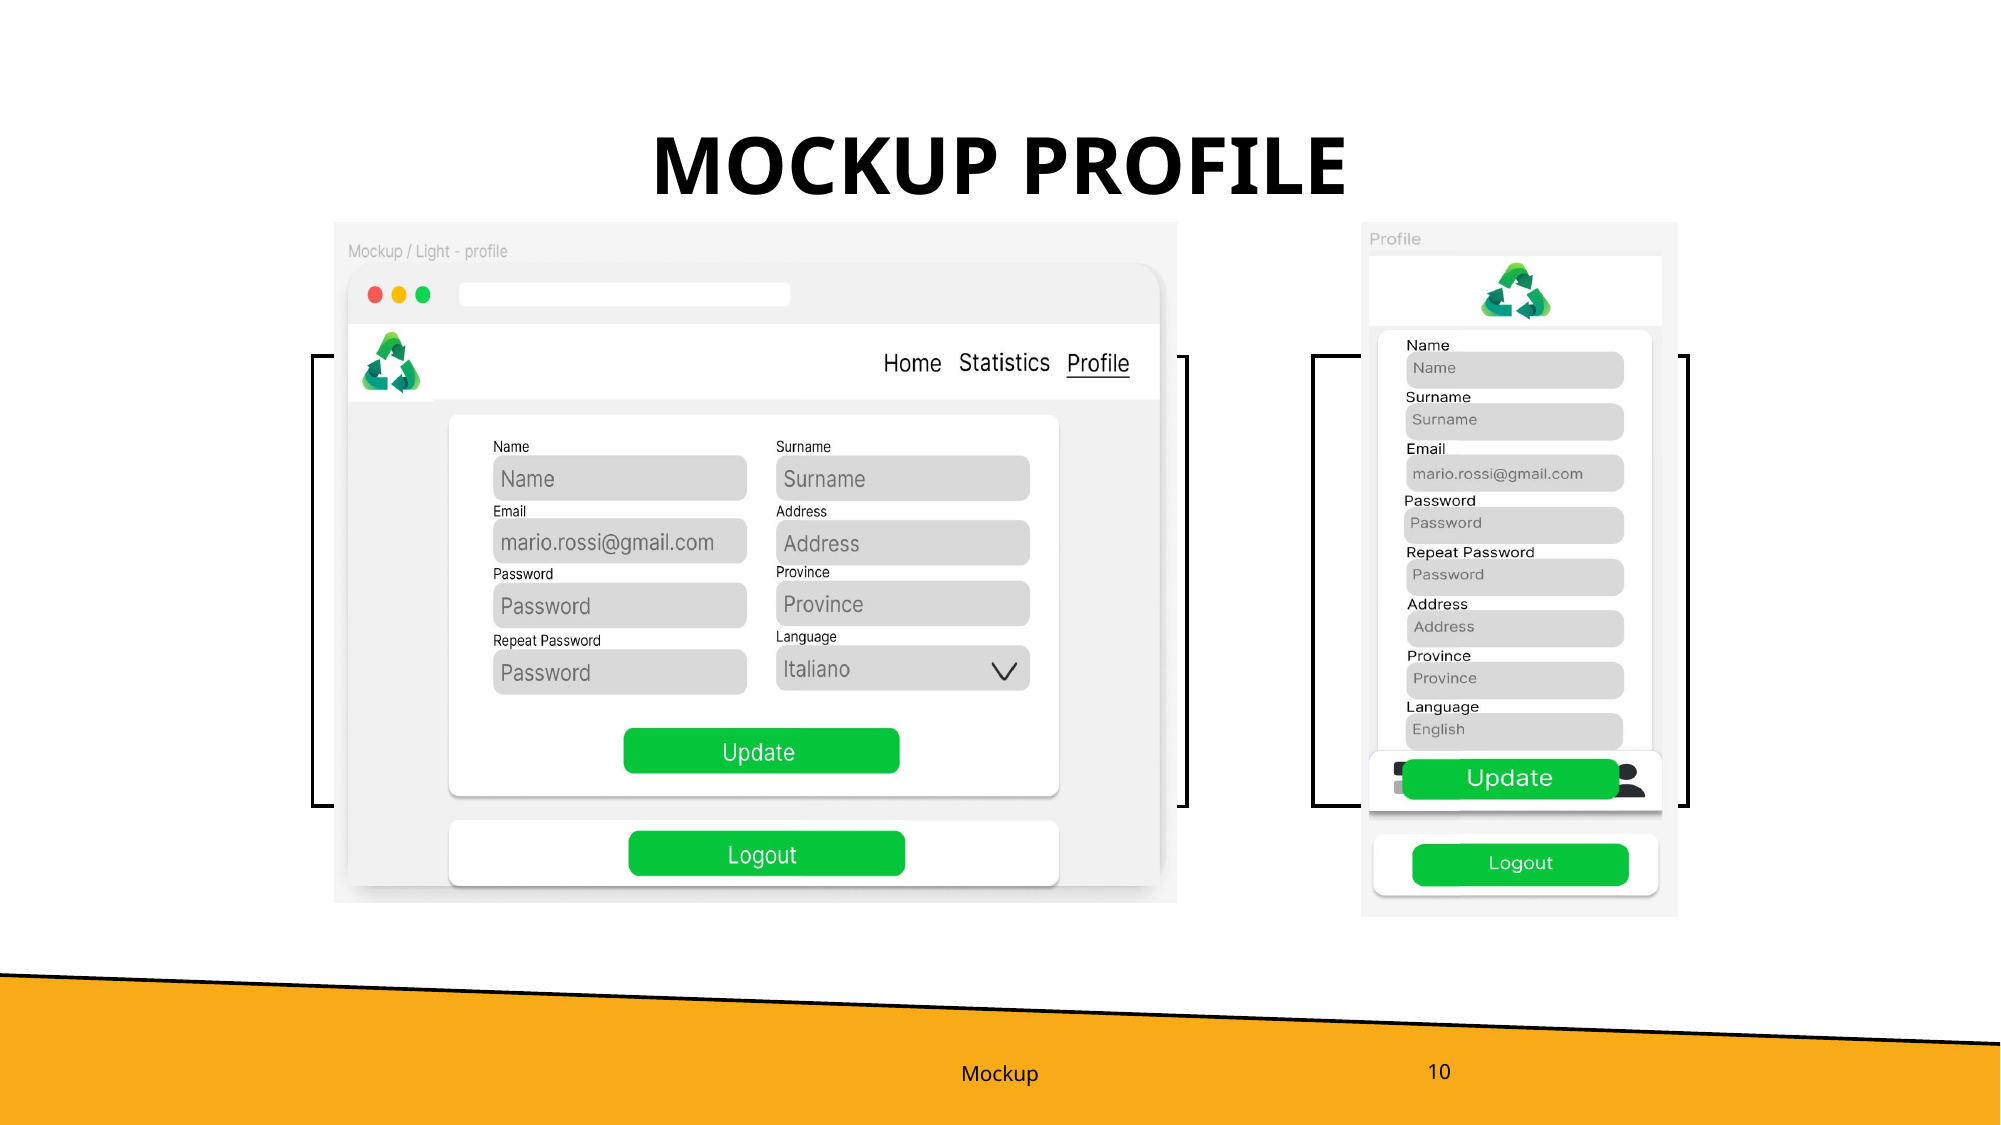

# Mockup Profile
Reduces carbon footprint
Simple and quick to build
Creates spaces for community interactions
Mockup